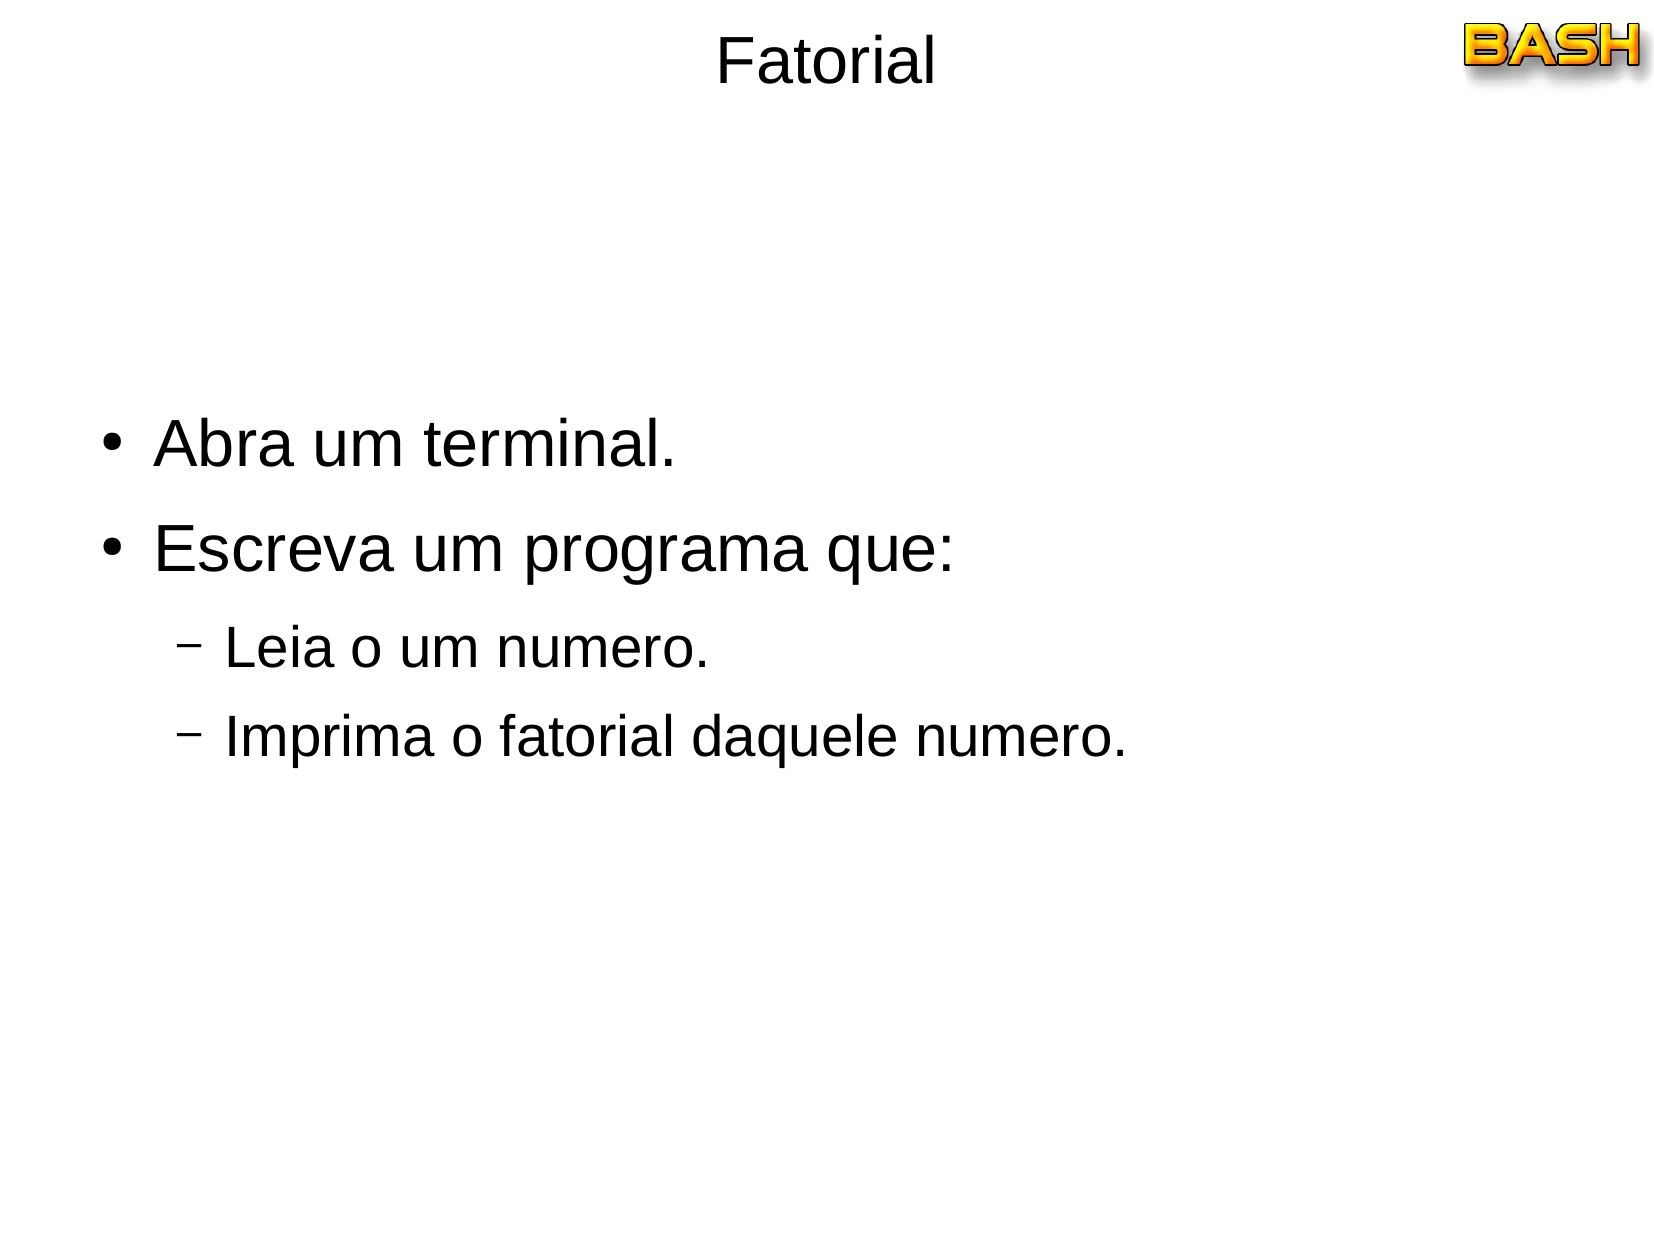

# Fatorial
Abra um terminal.
Escreva um programa que:
Leia o um numero.
Imprima o fatorial daquele numero.